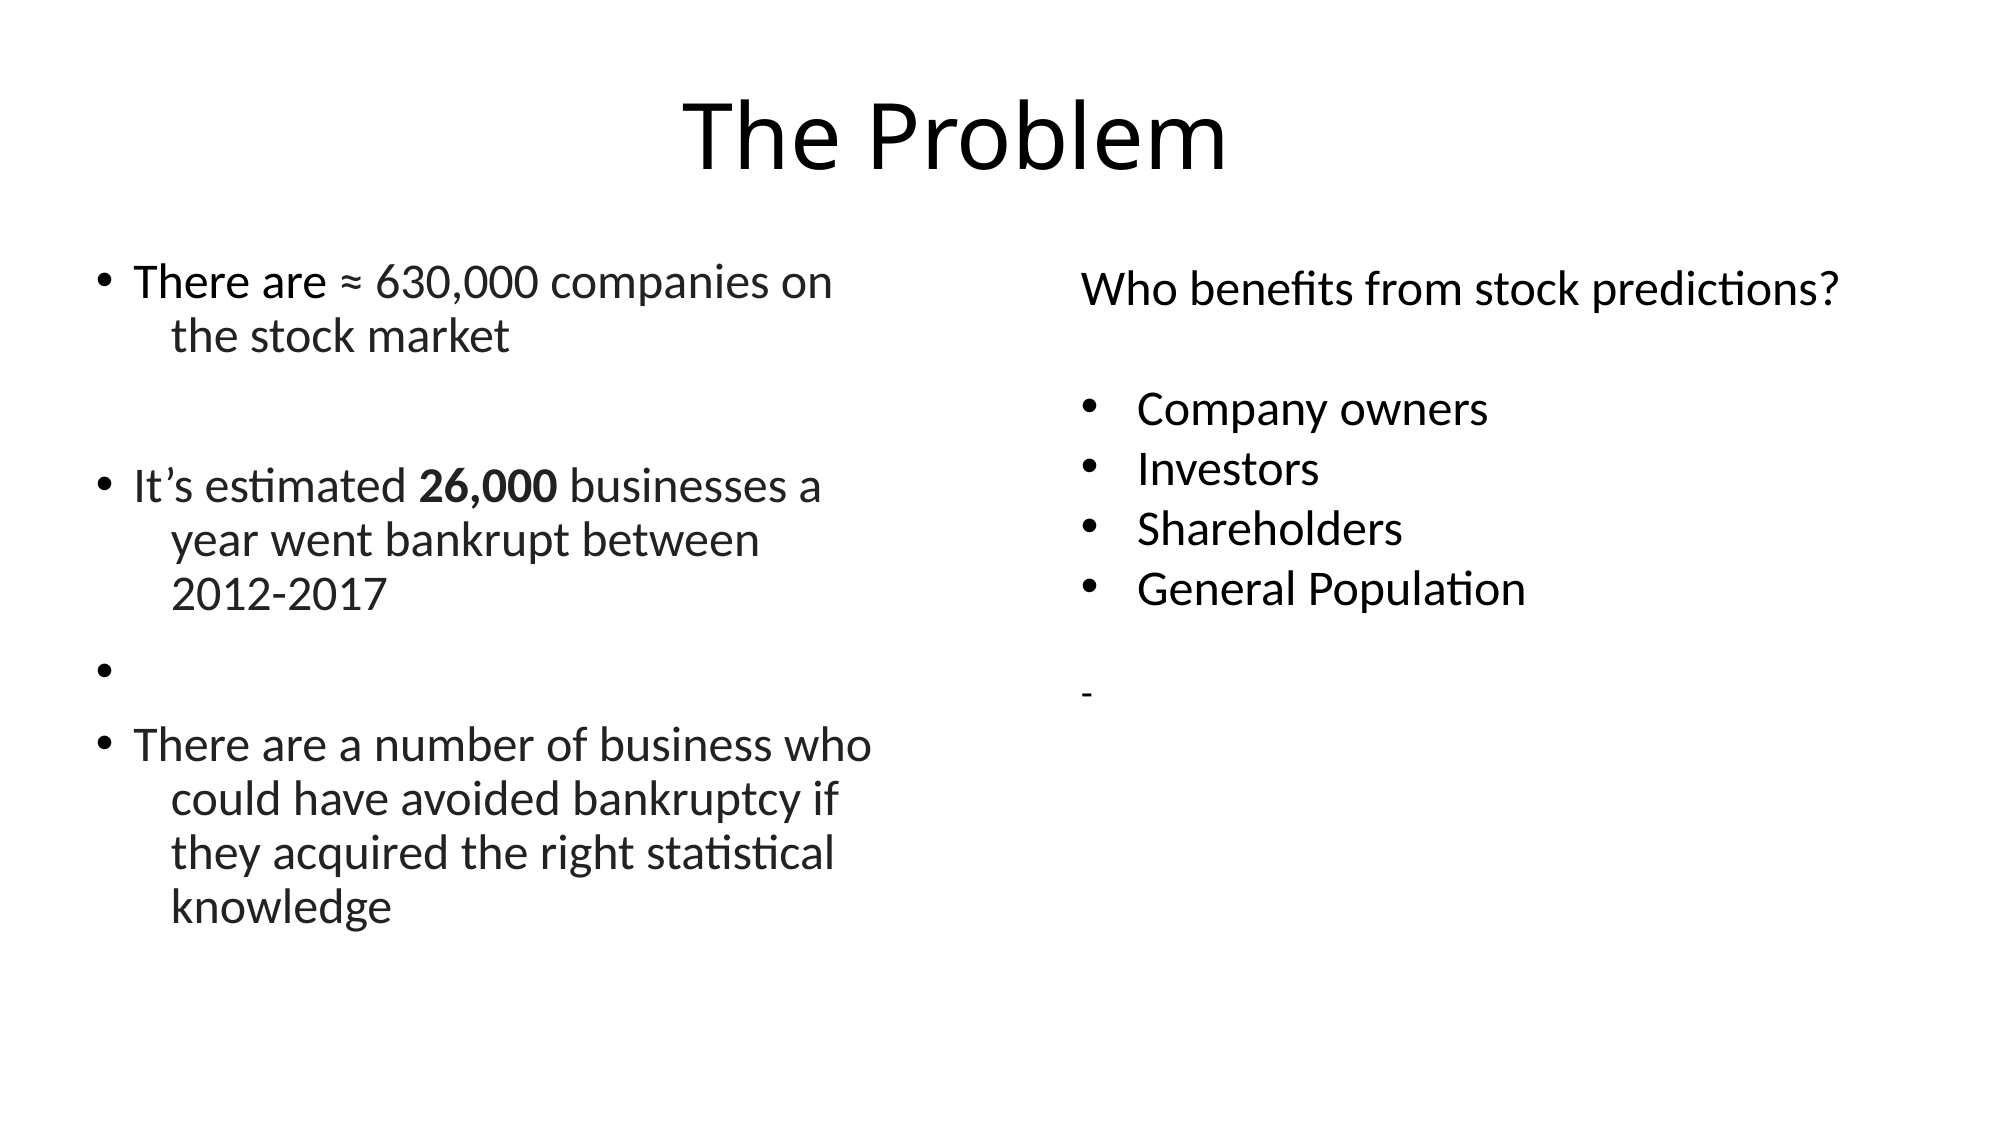

# The Problem
There are ≈ 630,000 companies on the stock market
It’s estimated 26,000 businesses a year went bankrupt between 2012-2017
There are a number of business who could have avoided bankruptcy if they acquired the right statistical knowledge
Who benefits from stock predictions?
Company owners
Investors
Shareholders
General Population